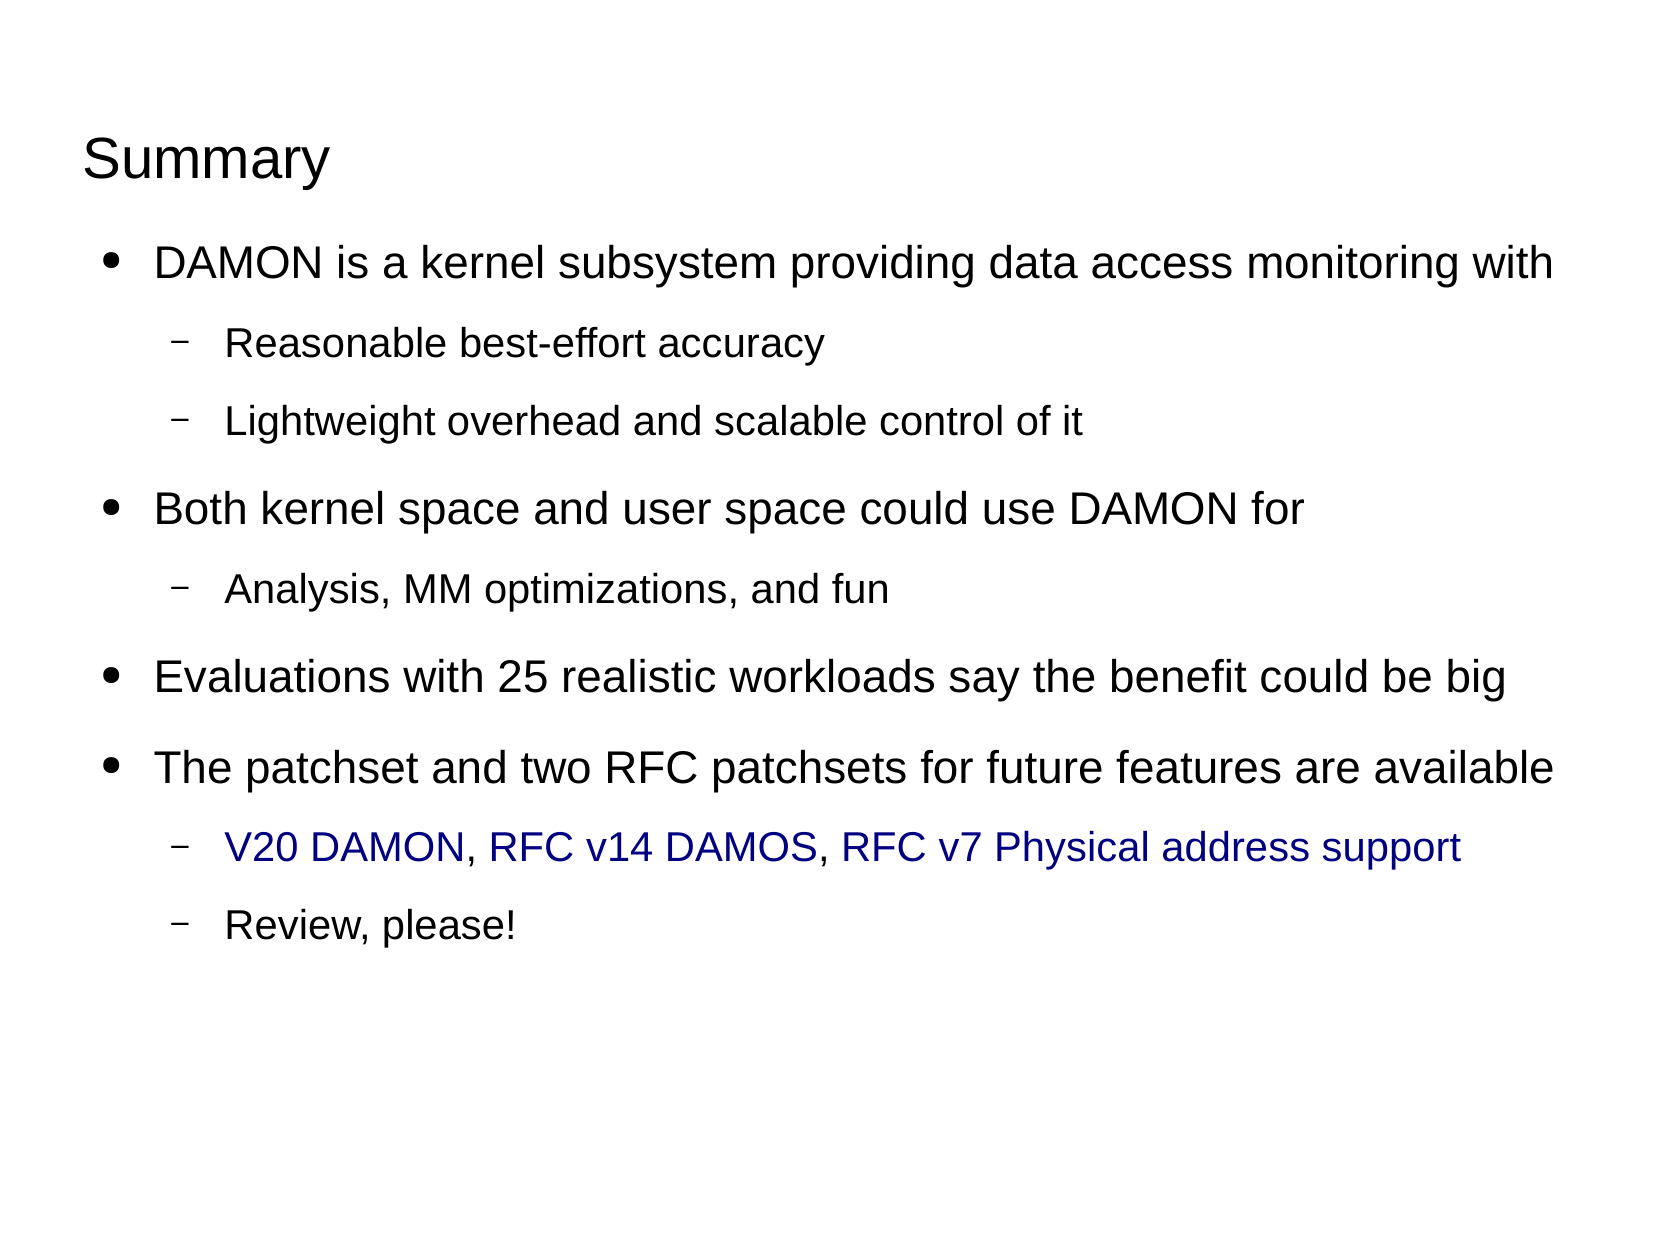

# Summary
DAMON is a kernel subsystem providing data access monitoring with
Reasonable best-effort accuracy
Lightweight overhead and scalable control of it
Both kernel space and user space could use DAMON for
Analysis, MM optimizations, and fun
Evaluations with 25 realistic workloads say the benefit could be big
The patchset and two RFC patchsets for future features are available
V20 DAMON, RFC v14 DAMOS, RFC v7 Physical address support
Review, please!